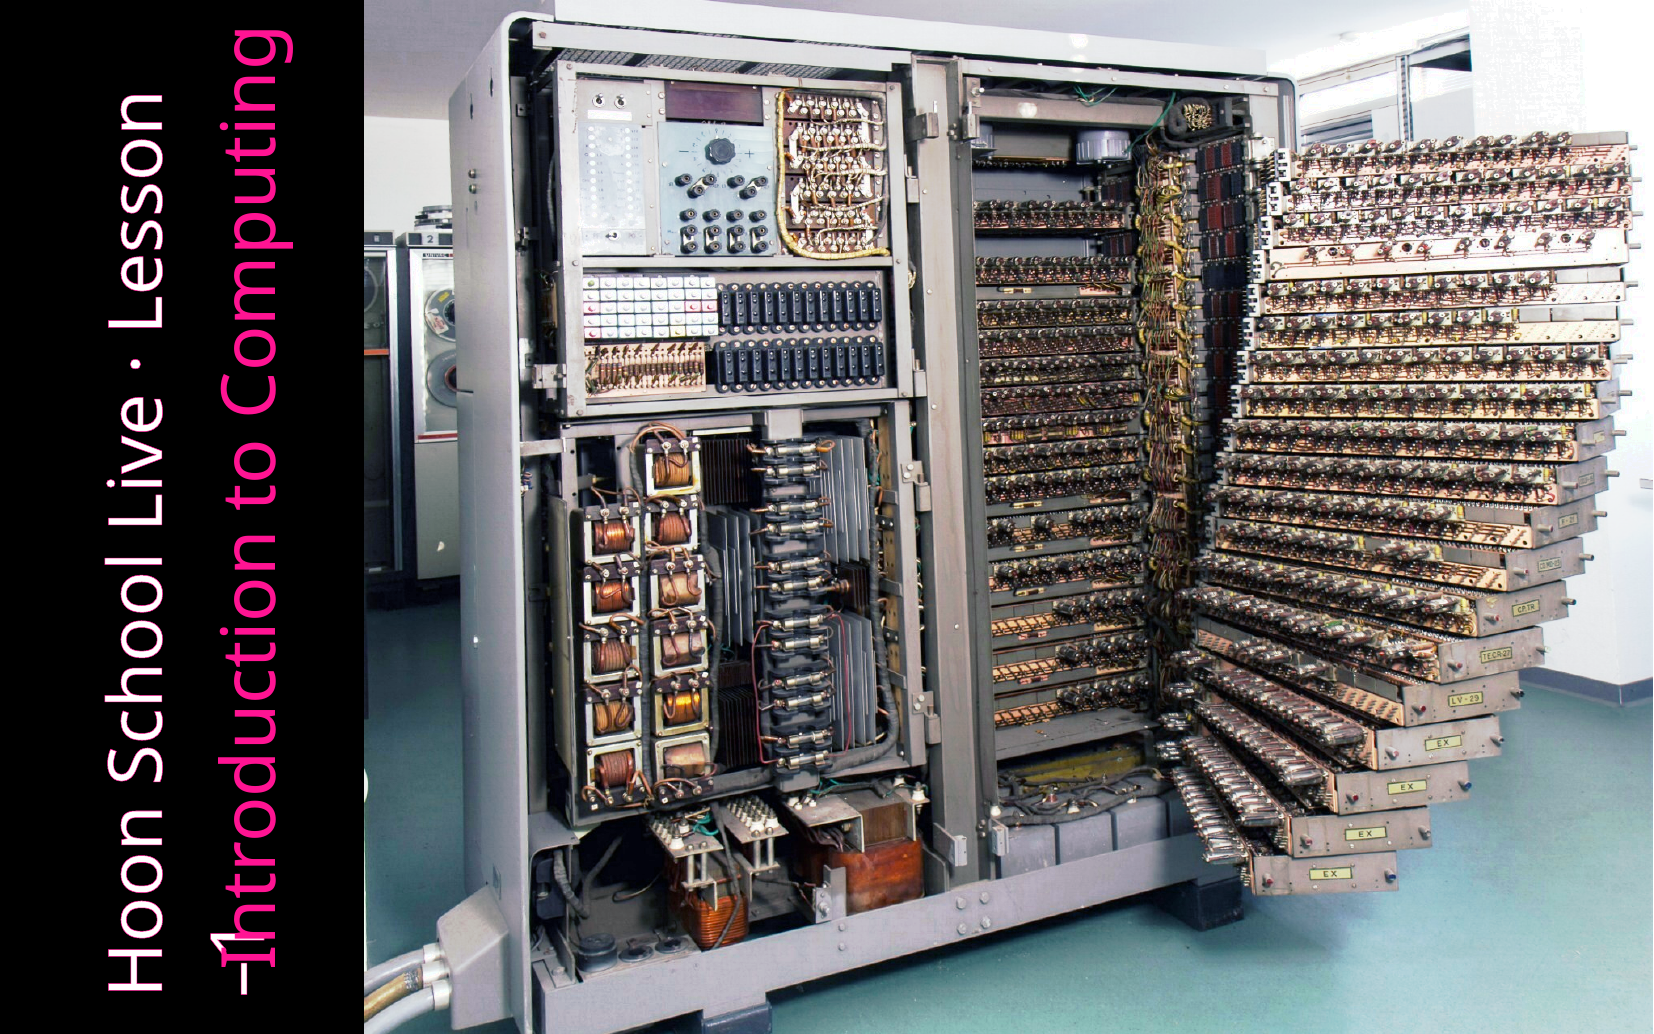

Hoon School Live · Lesson –1
Introduction to Computing